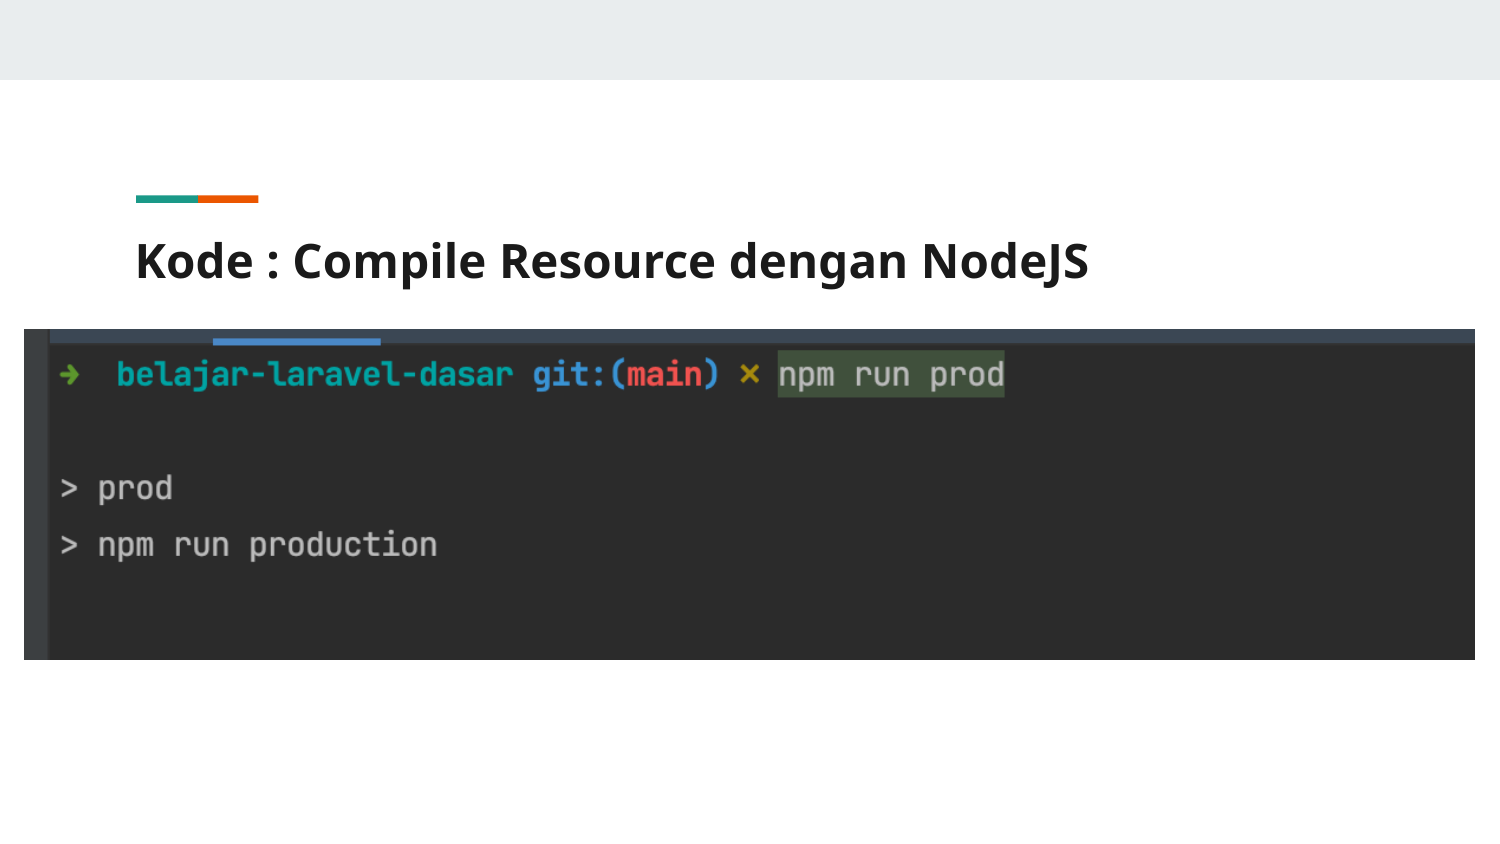

# Kode : Compile Resource dengan NodeJS